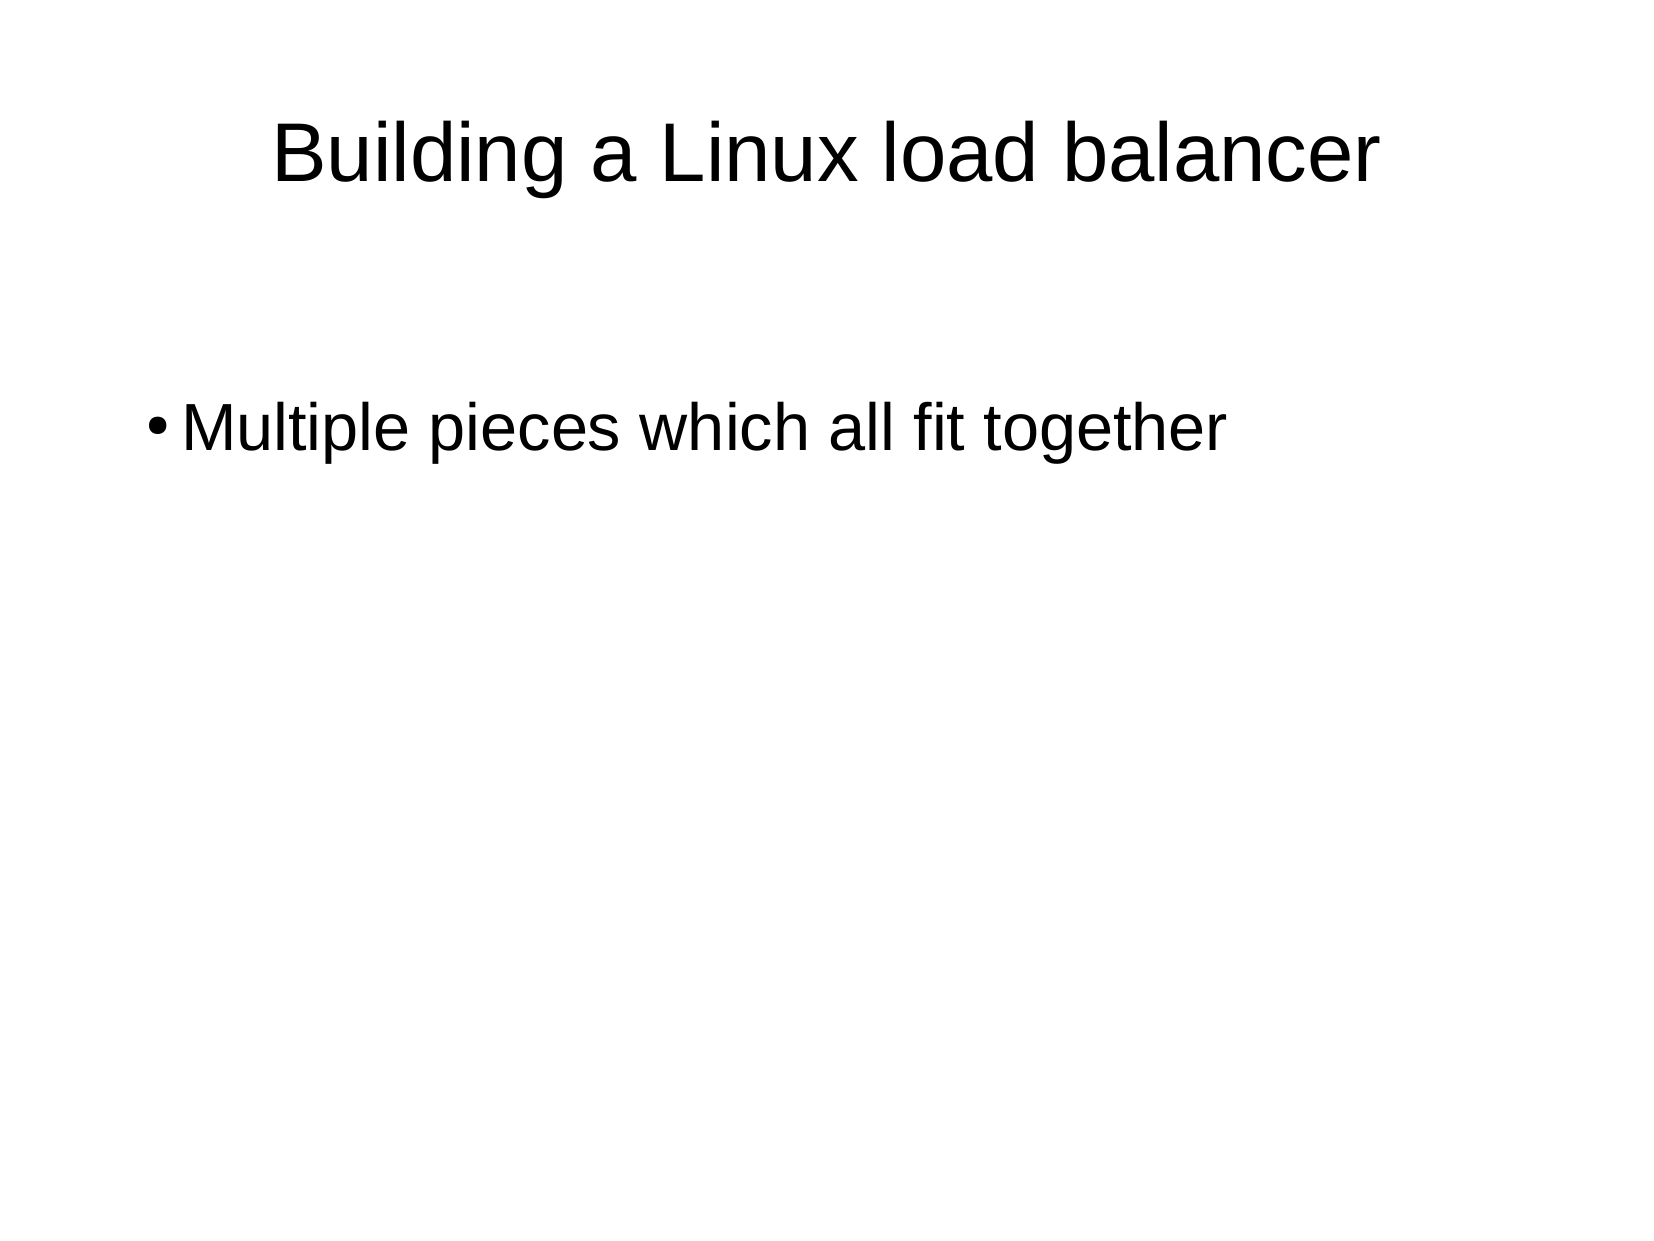

# Building a Linux load balancer
Multiple pieces which all fit together